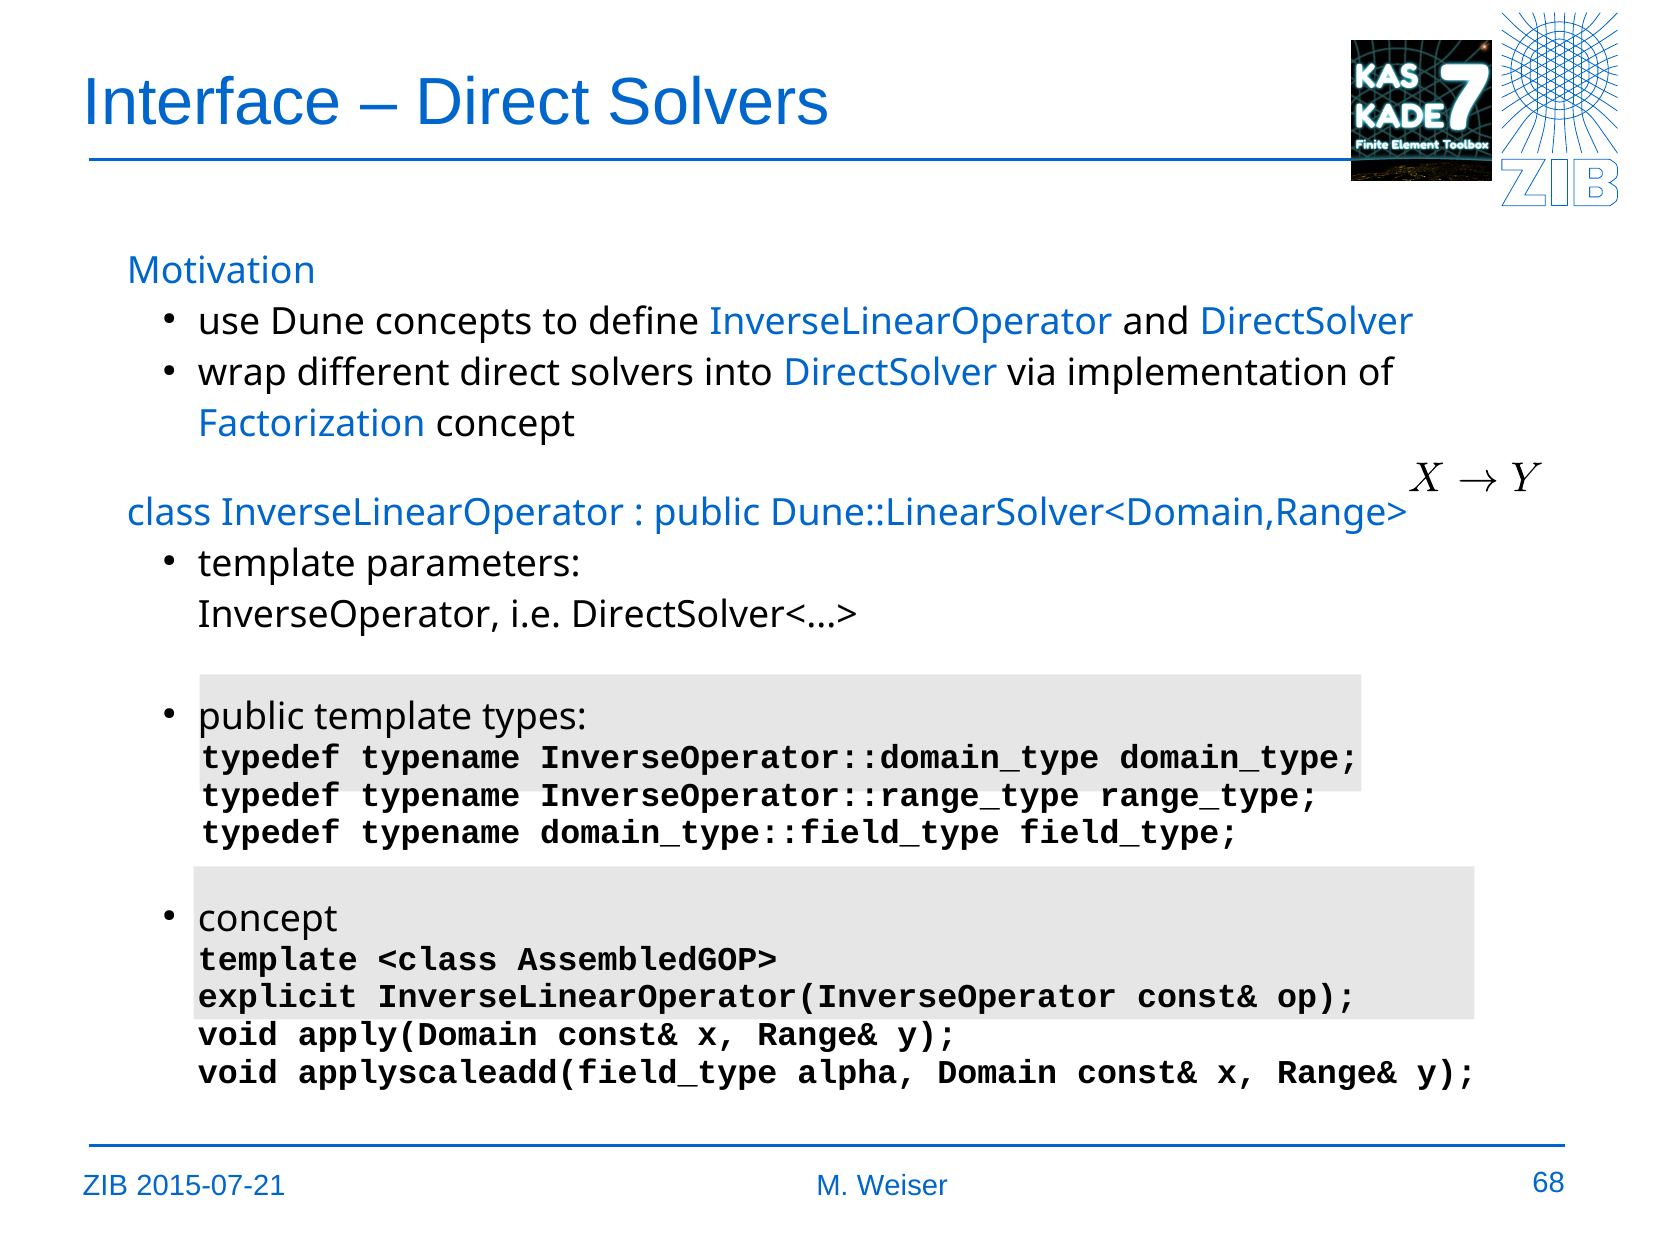

# Interface – Direct Solvers
Motivation
use Dune concepts to define InverseLinearOperator and DirectSolver
wrap different direct solvers into DirectSolver via implementation of
Factorization concept
class InverseLinearOperator : public Dune::LinearSolver<Domain,Range>
template parameters:
InverseOperator, i.e. DirectSolver<...>
public template types:
	typedef typename InverseOperator::domain_type domain_type;
	typedef typename InverseOperator::range_type range_type;
	typedef typename domain_type::field_type field_type;
concept
template <class AssembledGOP>
explicit InverseLinearOperator(InverseOperator const& op);
void apply(Domain const& x, Range& y);
void applyscaleadd(field_type alpha, Domain const& x, Range& y);
68
ZIB 2015-07-21
M. Weiser